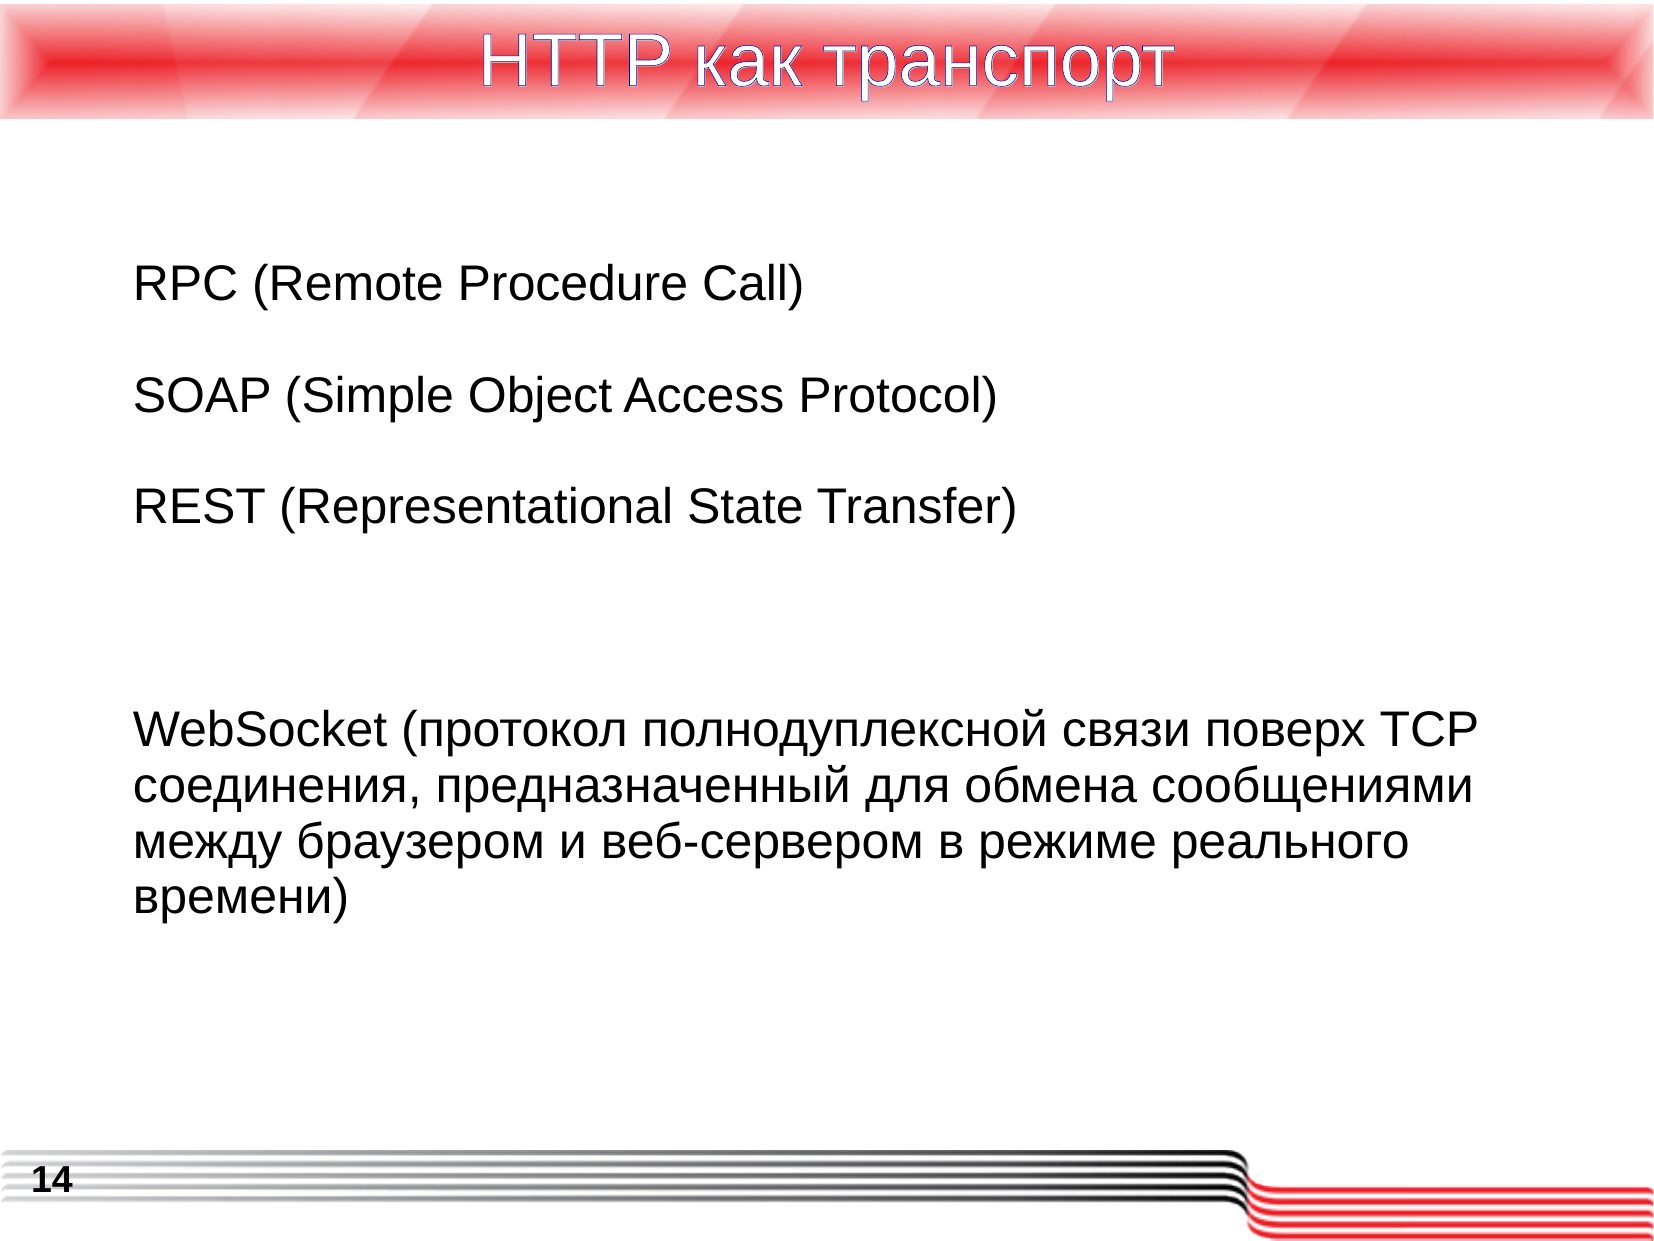

# HTTP как транспорт
RPC (Remote Procedure Call)
SOAP (Simple Object Access Protocol)
REST (Representational State Transfer)
WebSocket (протокол полнодуплексной связи поверх TCP соединения, предназначенный для обмена сообщениями между браузером и веб-сервером в режиме реального времени)
14